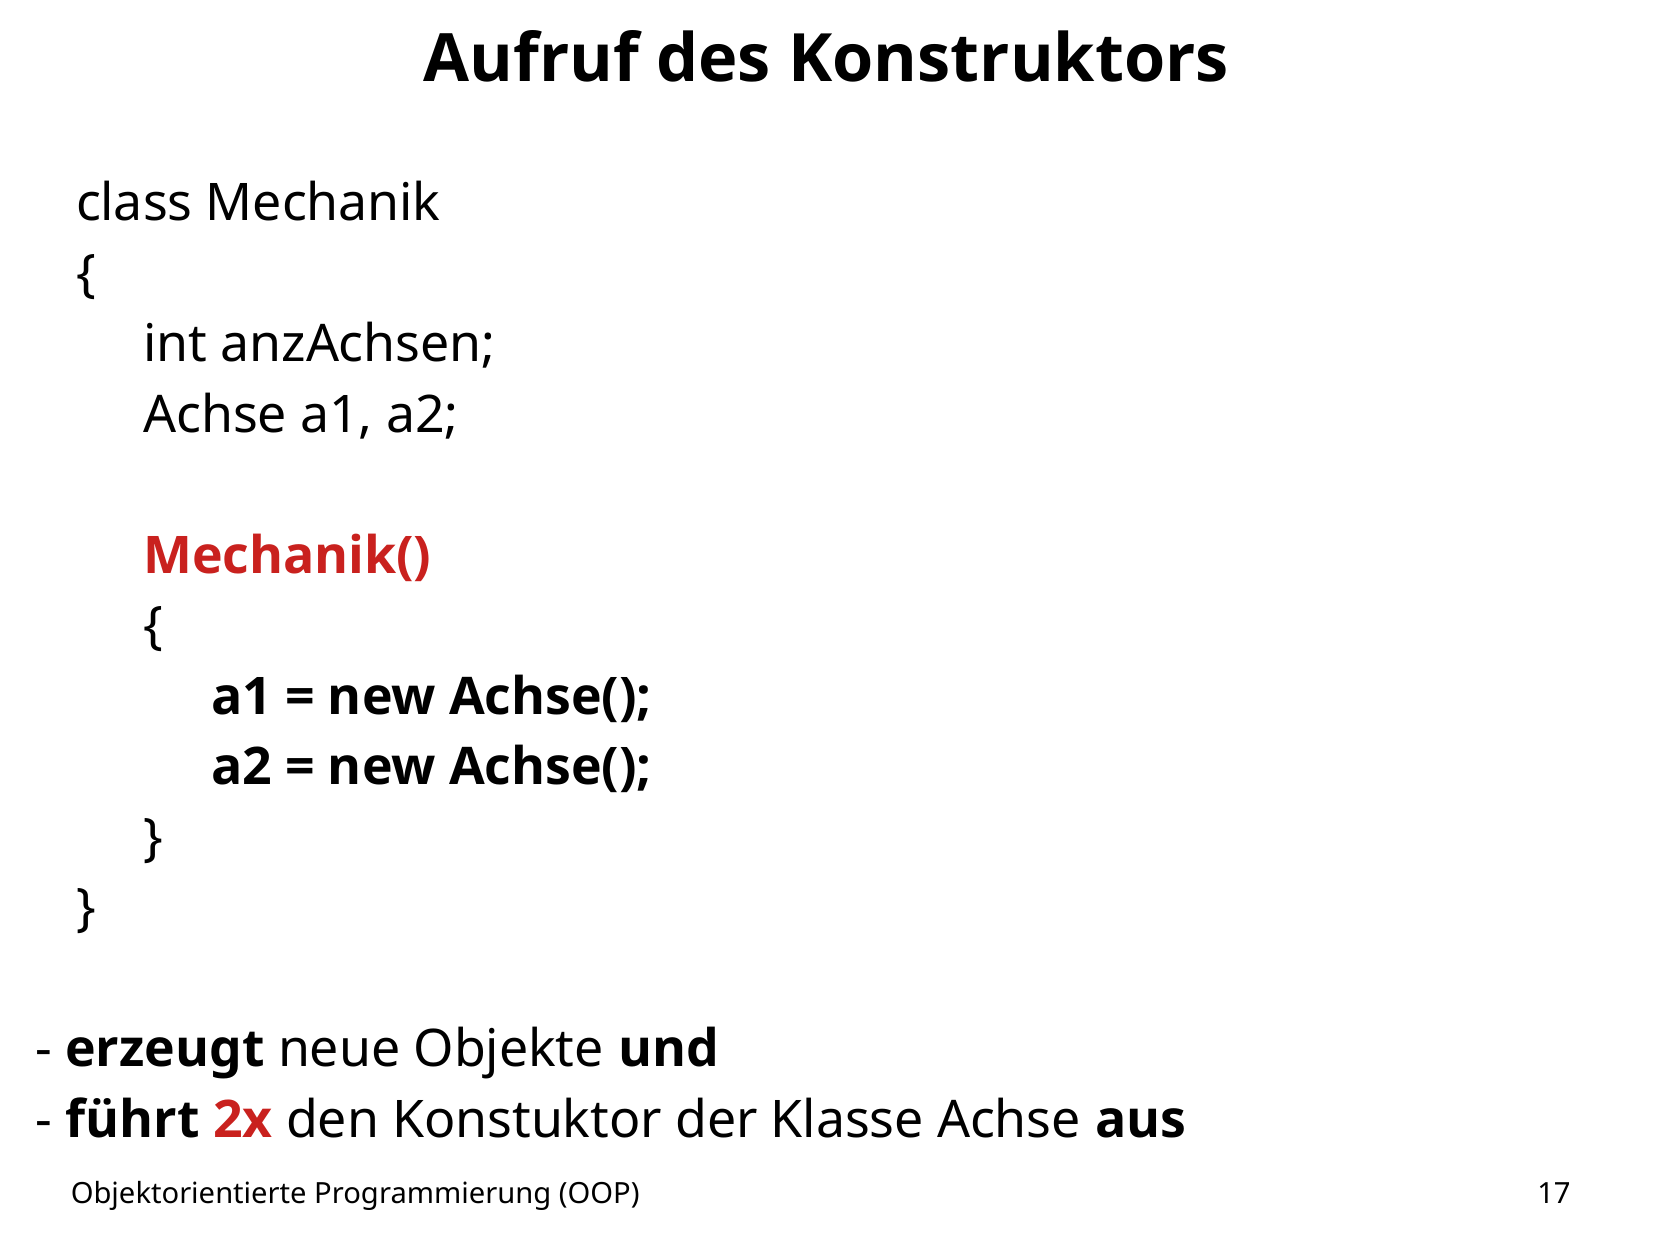

# Aufruf des Konstruktors
 class Mechanik
 {
 int anzAchsen;
 Achse a1, a2;
 Mechanik()
 {
 a1 = new Achse();
 a2 = new Achse();
 }
 }
- erzeugt neue Objekte und
- führt 2x den Konstuktor der Klasse Achse aus
Objektorientierte Programmierung (OOP)
17